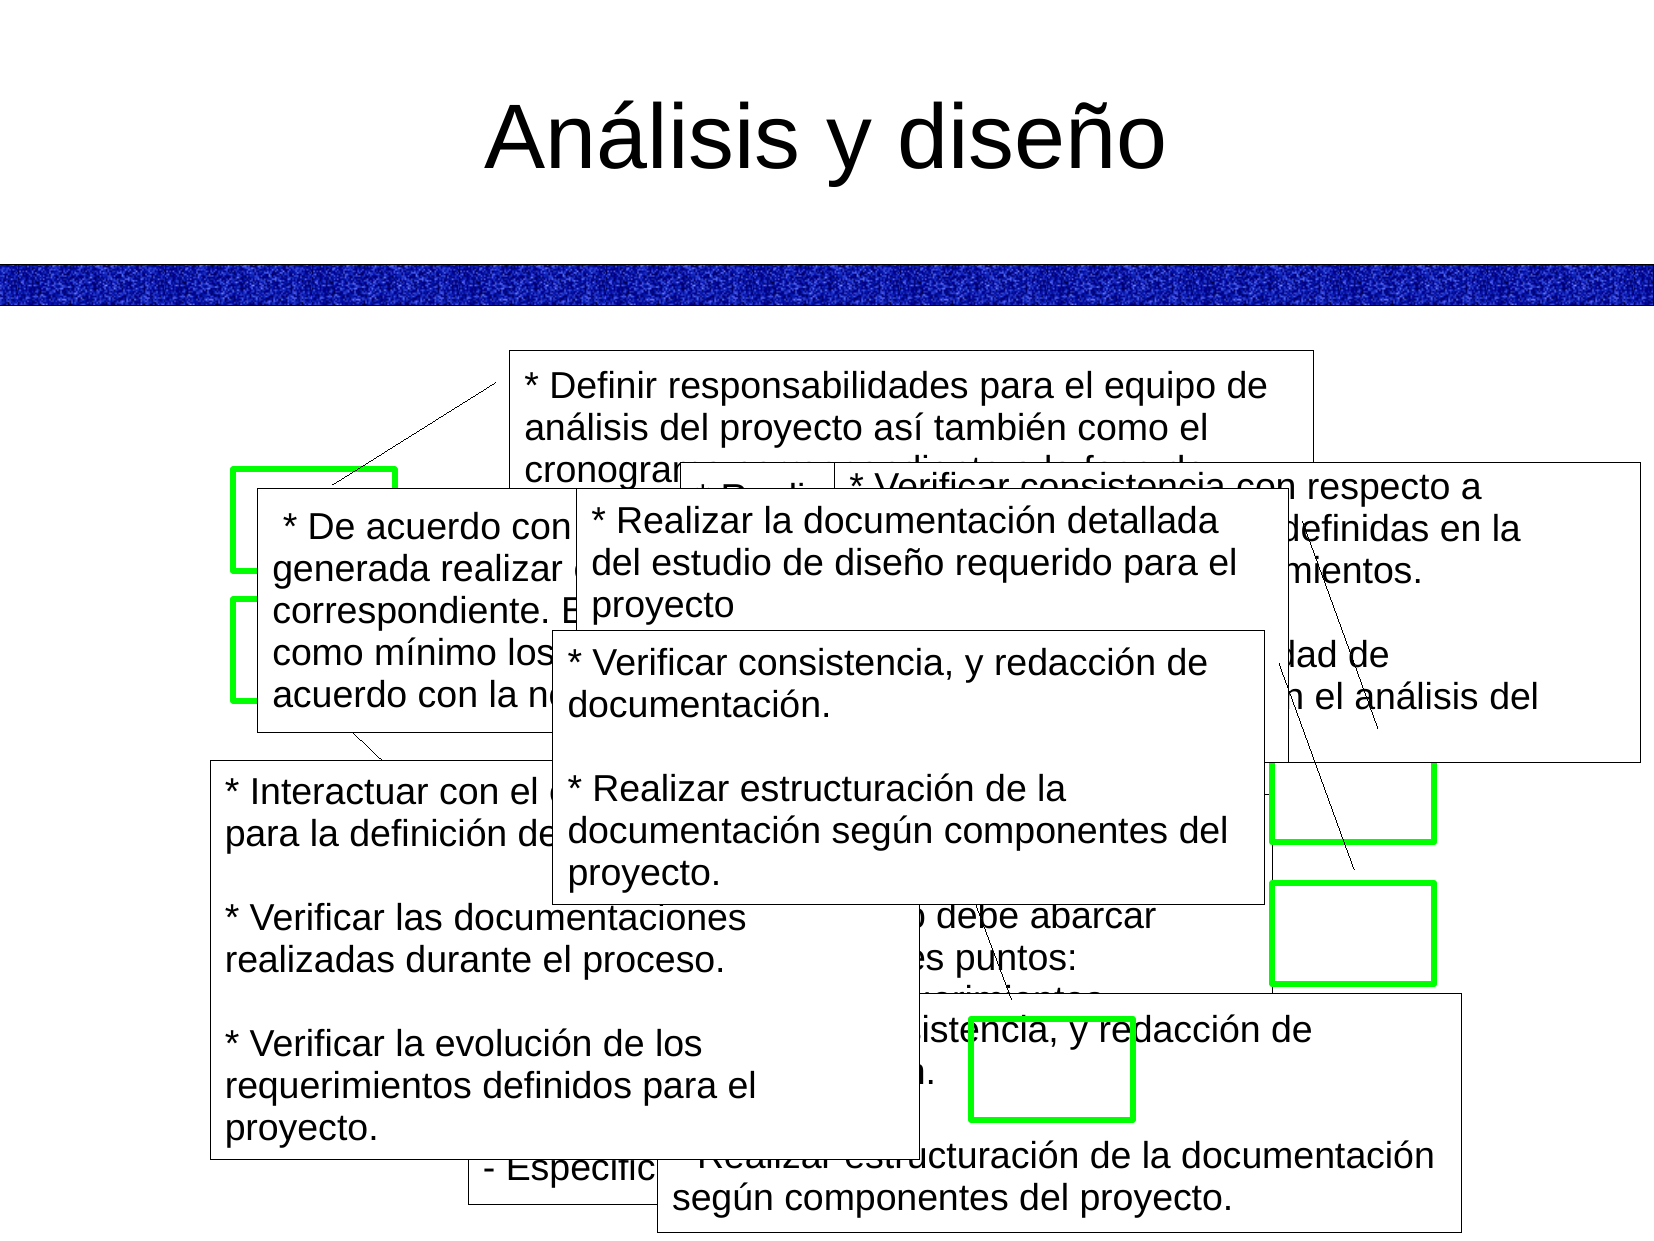

# Análisis y diseño
* Definir responsabilidades para el equipo de análisis del proyecto así también como el cronograma correspondiente a la fase de análisis.
* Presentación del Documento de Requerimientos para el análisis correspondiente.
* Realizar la documentación detallada de los puntos previstos o analizados.
* Modificar documentación de acuerdo a avances del proceso.
* Verificar consistencia con respecto a conceptos y necesidades definidas en la documentación de requerimientos.
* Realizar control de totalidad de requerimientos incluidos en el análisis del proyecto.
 * De acuerdo con la documentación generada realizar el diseño correspondiente. El mismo debe abarcar como mínimo los siguientes puntos (de acuerdo con la norma ISO 12207)
* Realizar la documentación detallada del estudio de diseño requerido para el proyecto
* Incluir Análisis y Diseño en la misma documentación.
* Verificar consistencia, y redacción de documentación.
* Realizar estructuración de la documentación según componentes del proyecto.
* Interactuar con el equipo de diseño para la definición de los procesos.
* Verificar las documentaciones realizadas durante el proceso.
* Verificar la evolución de los requerimientos definidos para el proyecto.
* De acuerdo con el Documento de Requerimientos presentado realizar el análisis correspondiente. El mismo debe abarcar como mínimo los siguientes puntos:
- Análisis detallado de requerimientos definidos.
- Definición de datos y requerimientos para base de datos.
- Especificación detallada de requerimientos.
* Verificar consistencia, y redacción de documentación.
* Realizar estructuración de la documentación según componentes del proyecto.